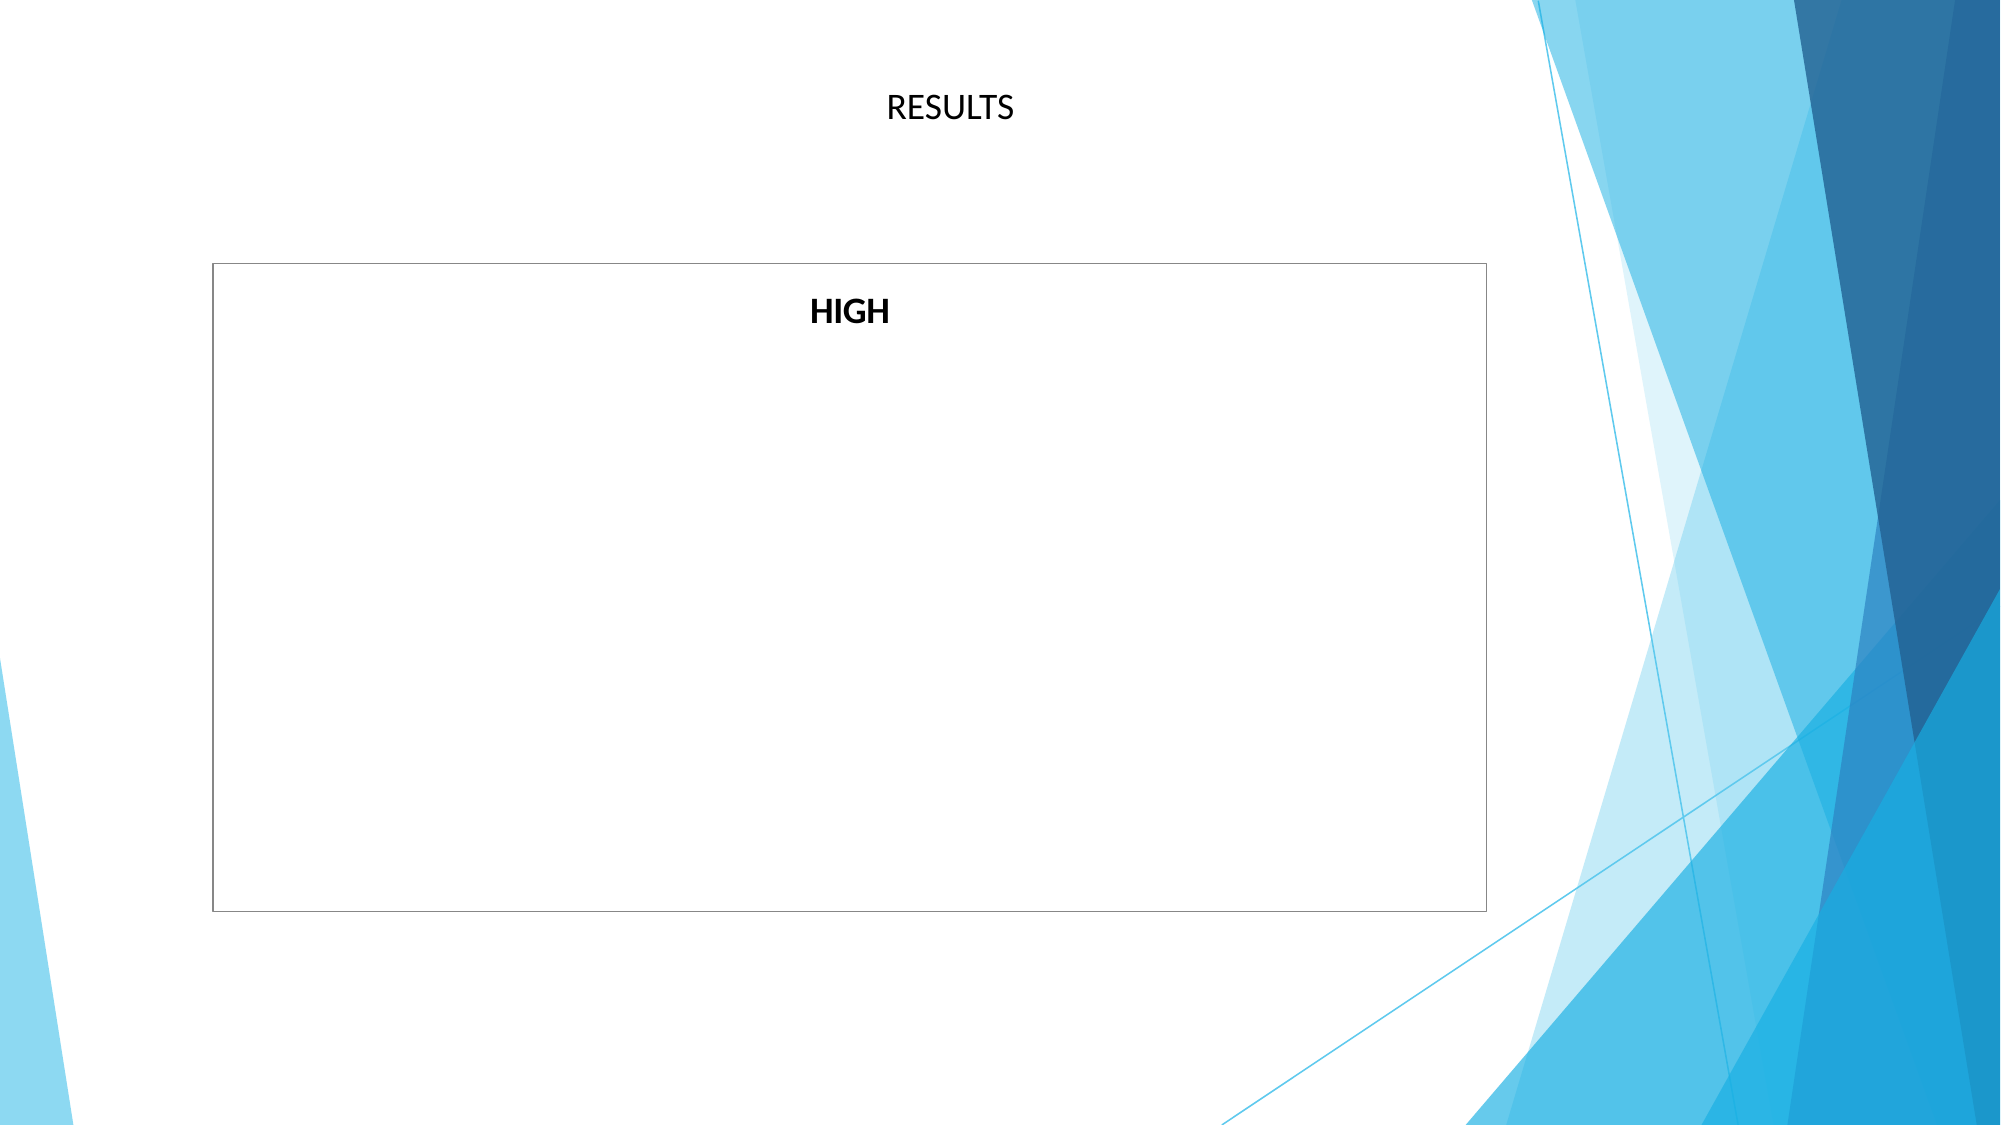

# RESULTS
### Chart: HIGH
| Category | | | | |
|---|---|---|---|---|